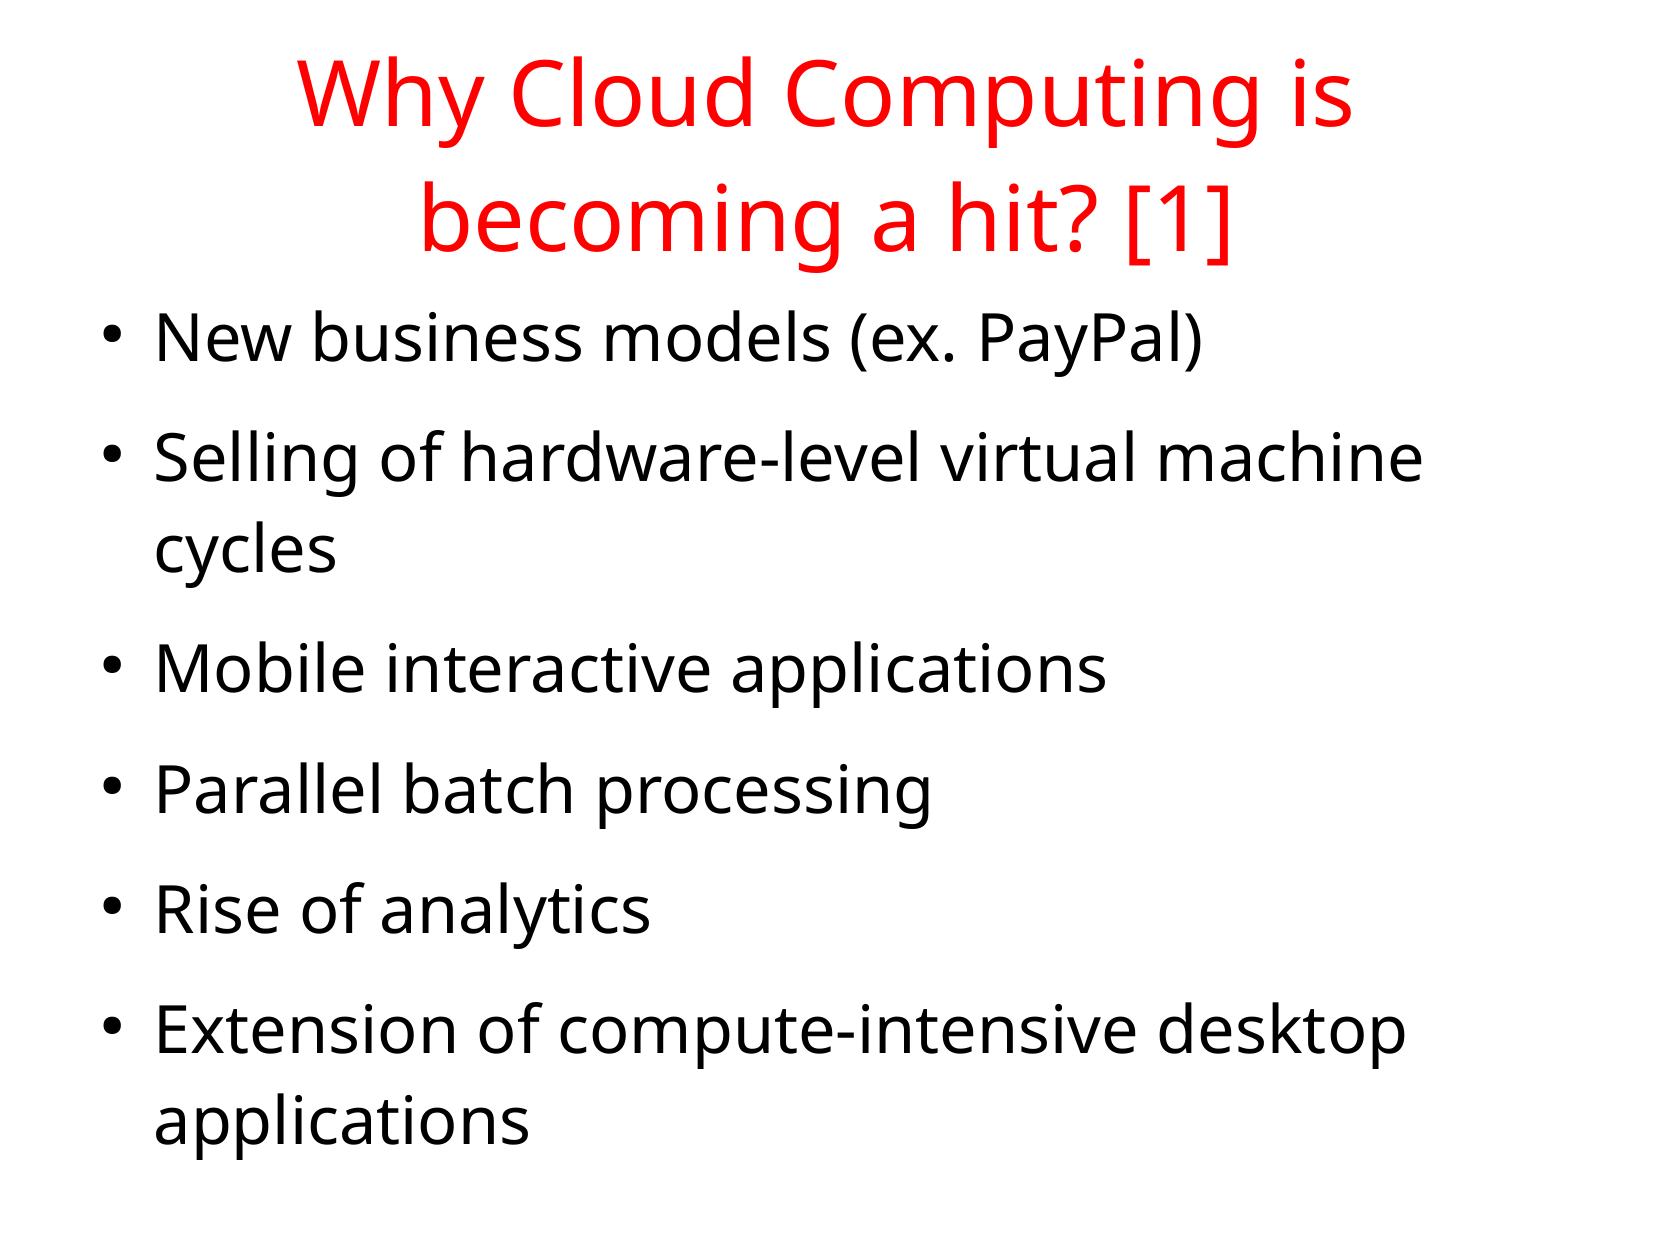

# Why Cloud Computing is becoming a hit? [1]
New business models (ex. PayPal)
Selling of hardware-level virtual machine cycles
Mobile interactive applications
Parallel batch processing
Rise of analytics
Extension of compute-intensive desktop applications